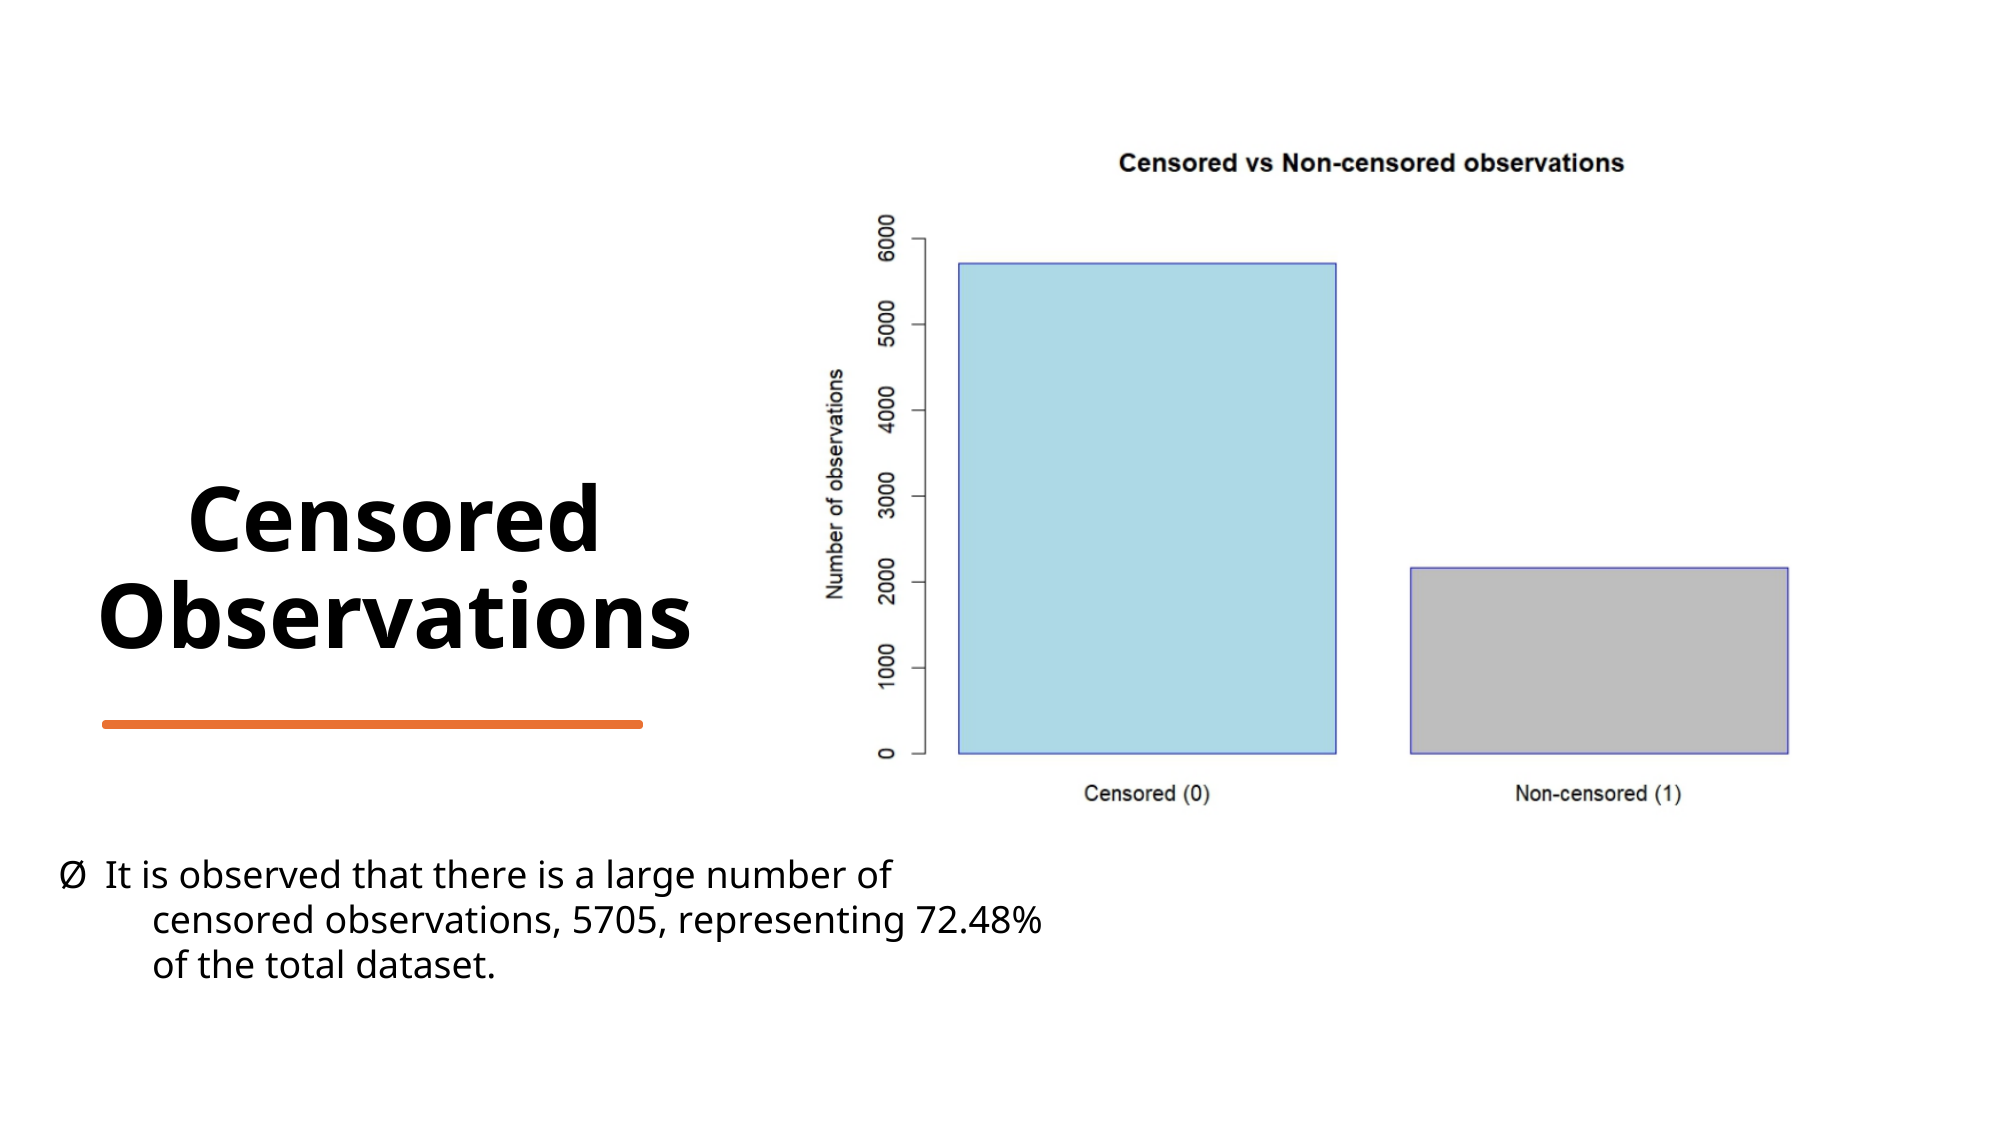

# Censored Observations
It is observed that there is a large number of censored observations, 5705, representing 72.48% of the total dataset.